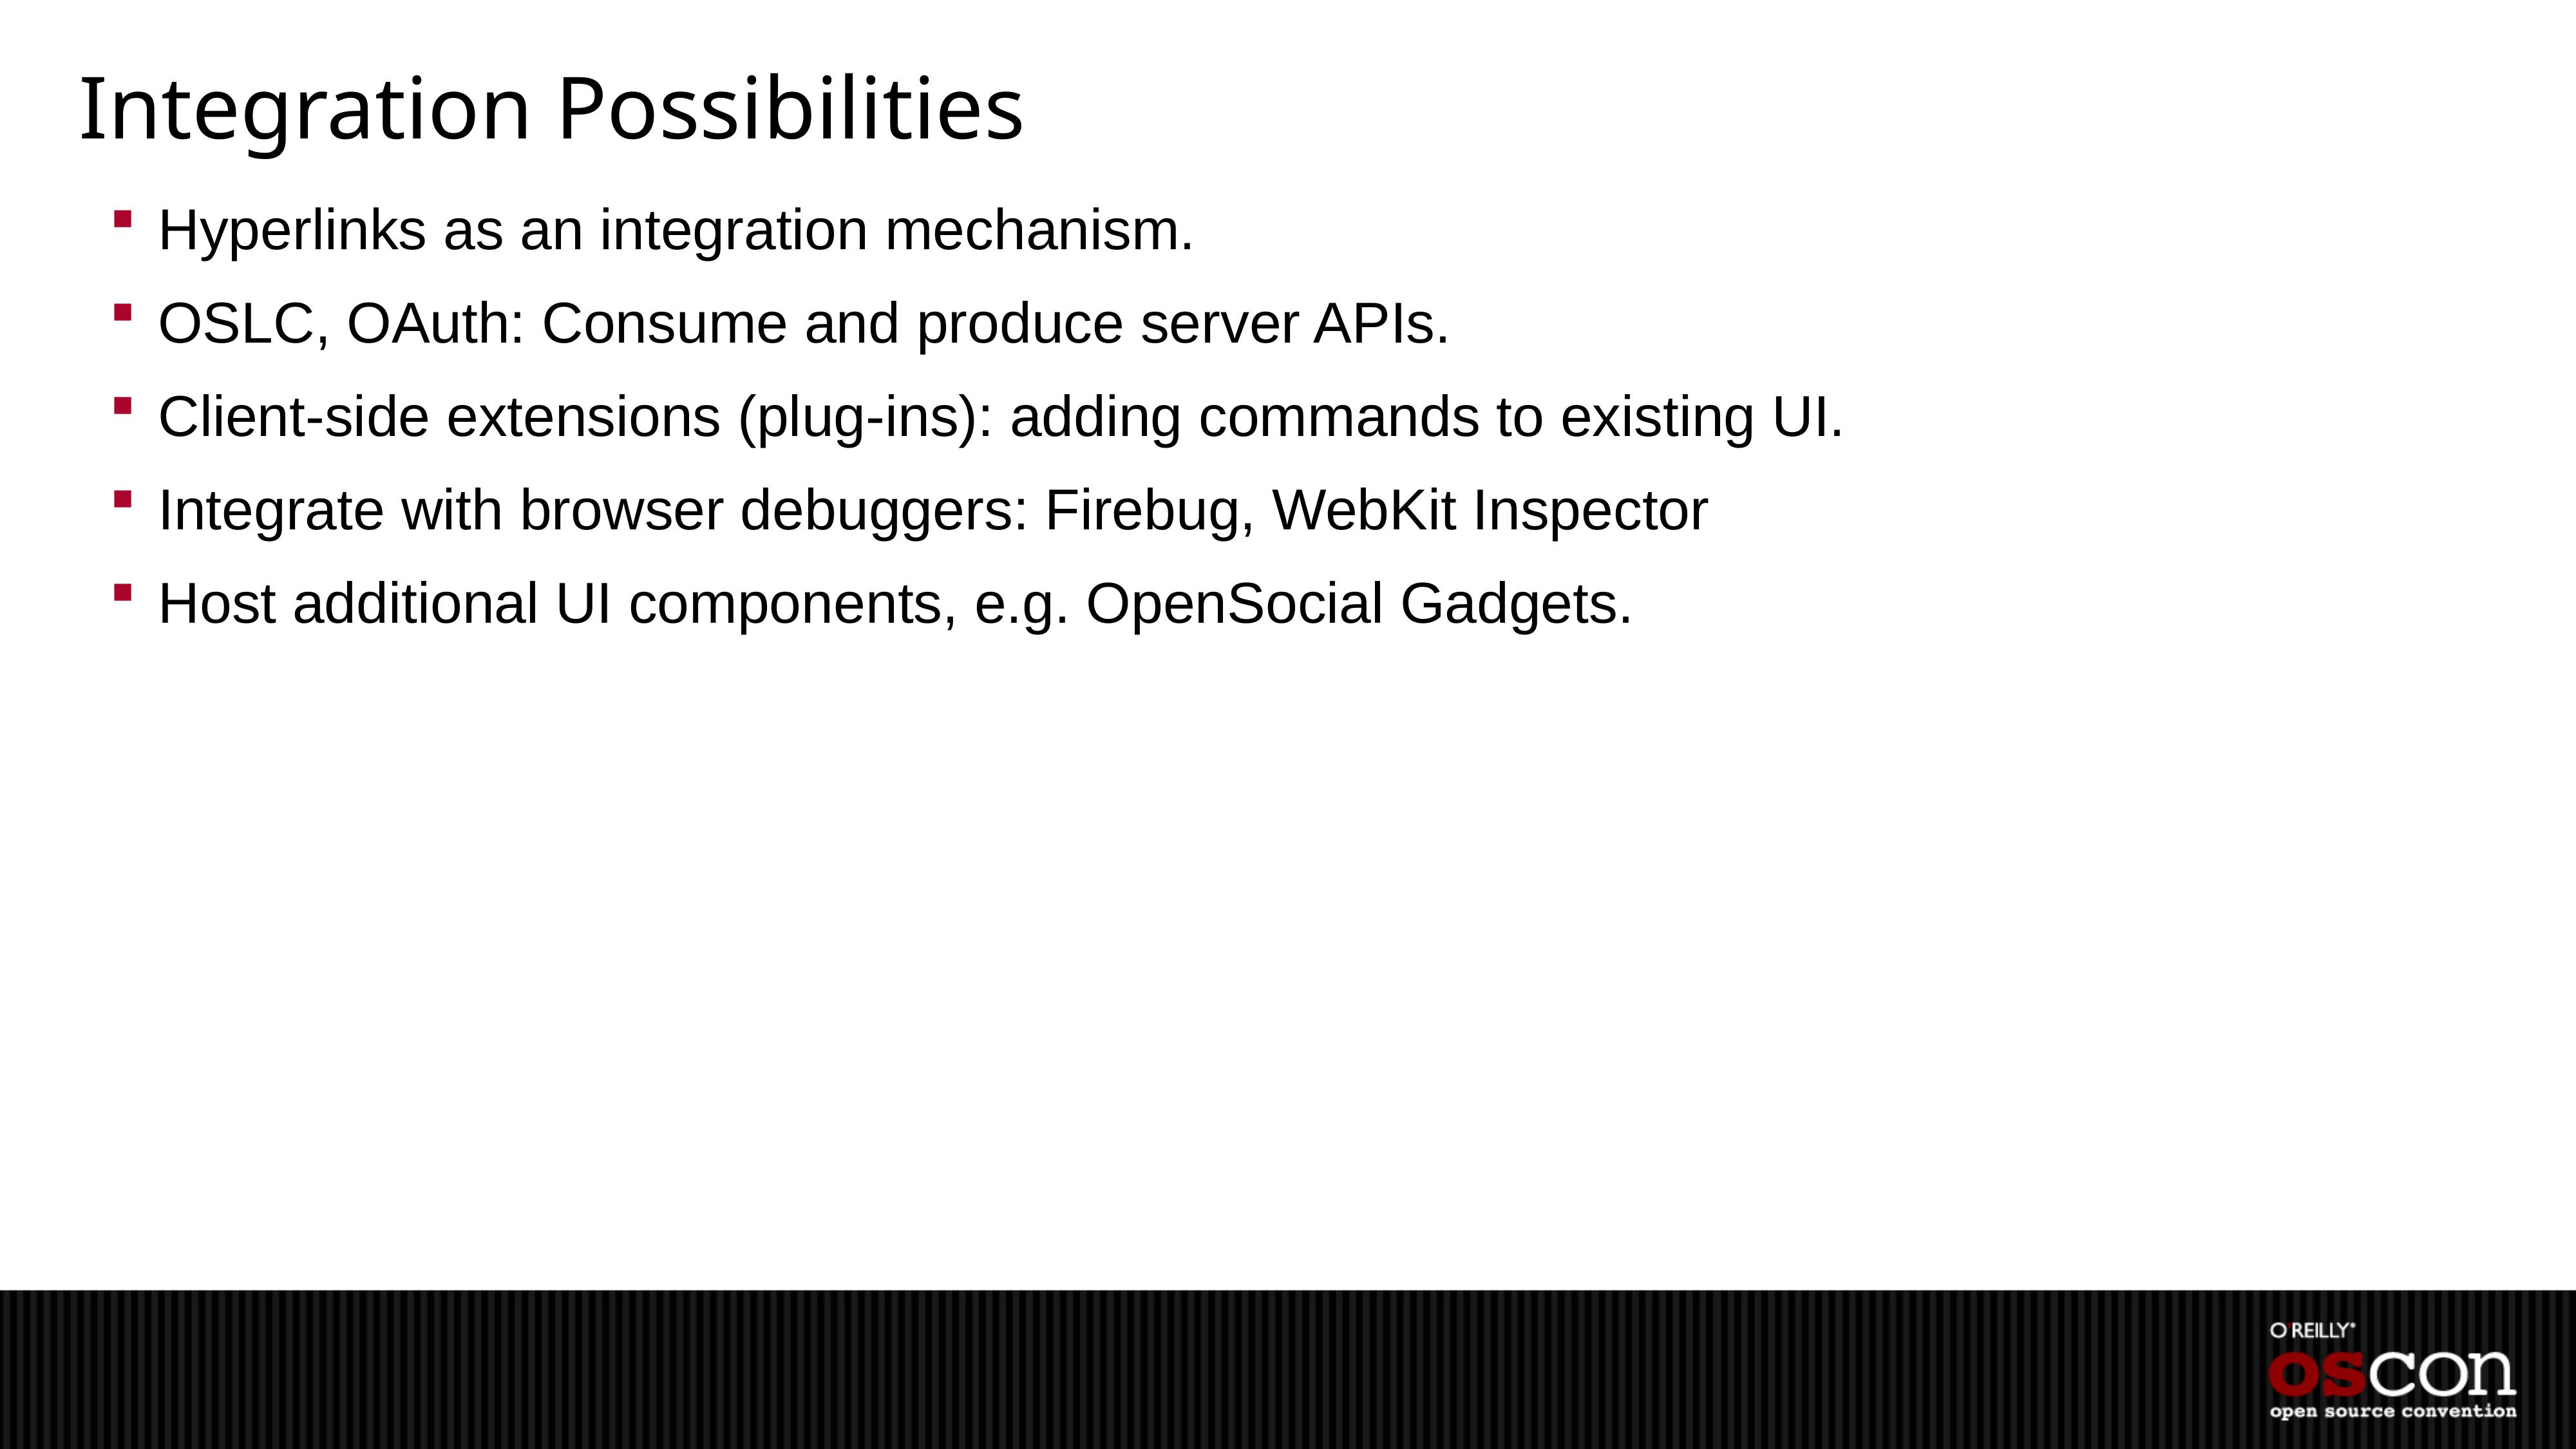

# Integration Possibilities
Hyperlinks as an integration mechanism.
OSLC, OAuth: Consume and produce server APIs.
Client-side extensions (plug-ins): adding commands to existing UI.
Integrate with browser debuggers: Firebug, WebKit Inspector
Host additional UI components, e.g. OpenSocial Gadgets.